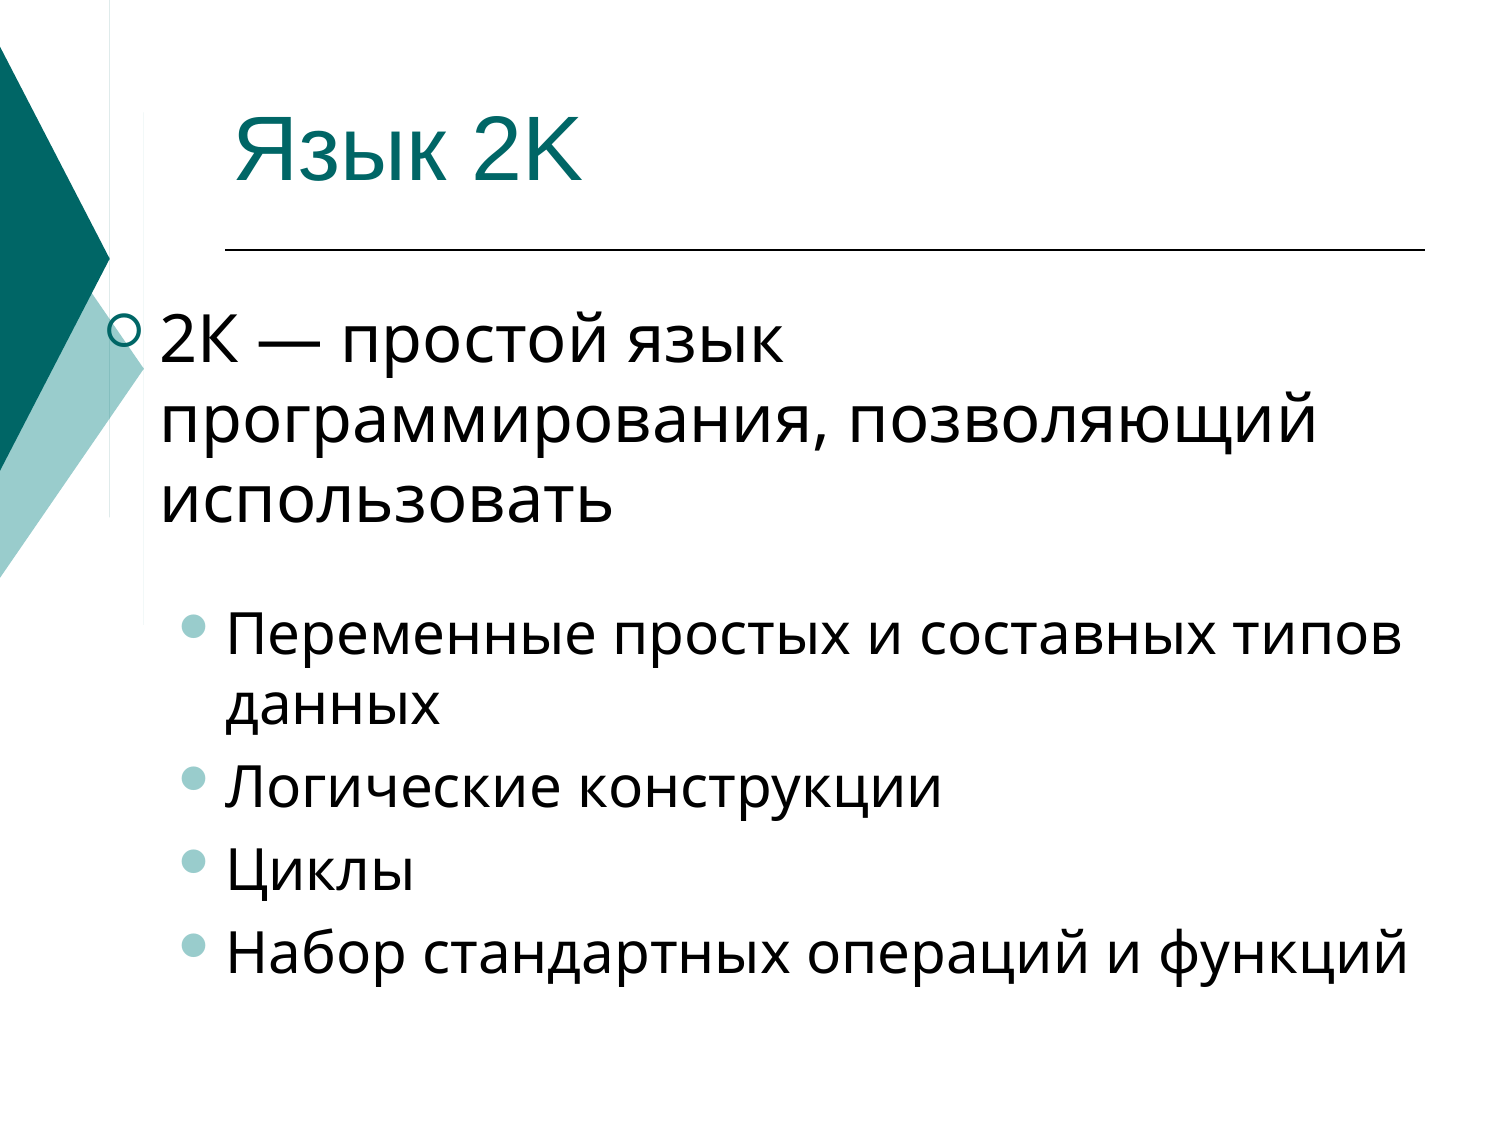

# Язык 2K
2К — простой язык программирования, позволяющий использовать
Переменные простых и составных типов данных
Логические конструкции
Циклы
Набор стандартных операций и функций